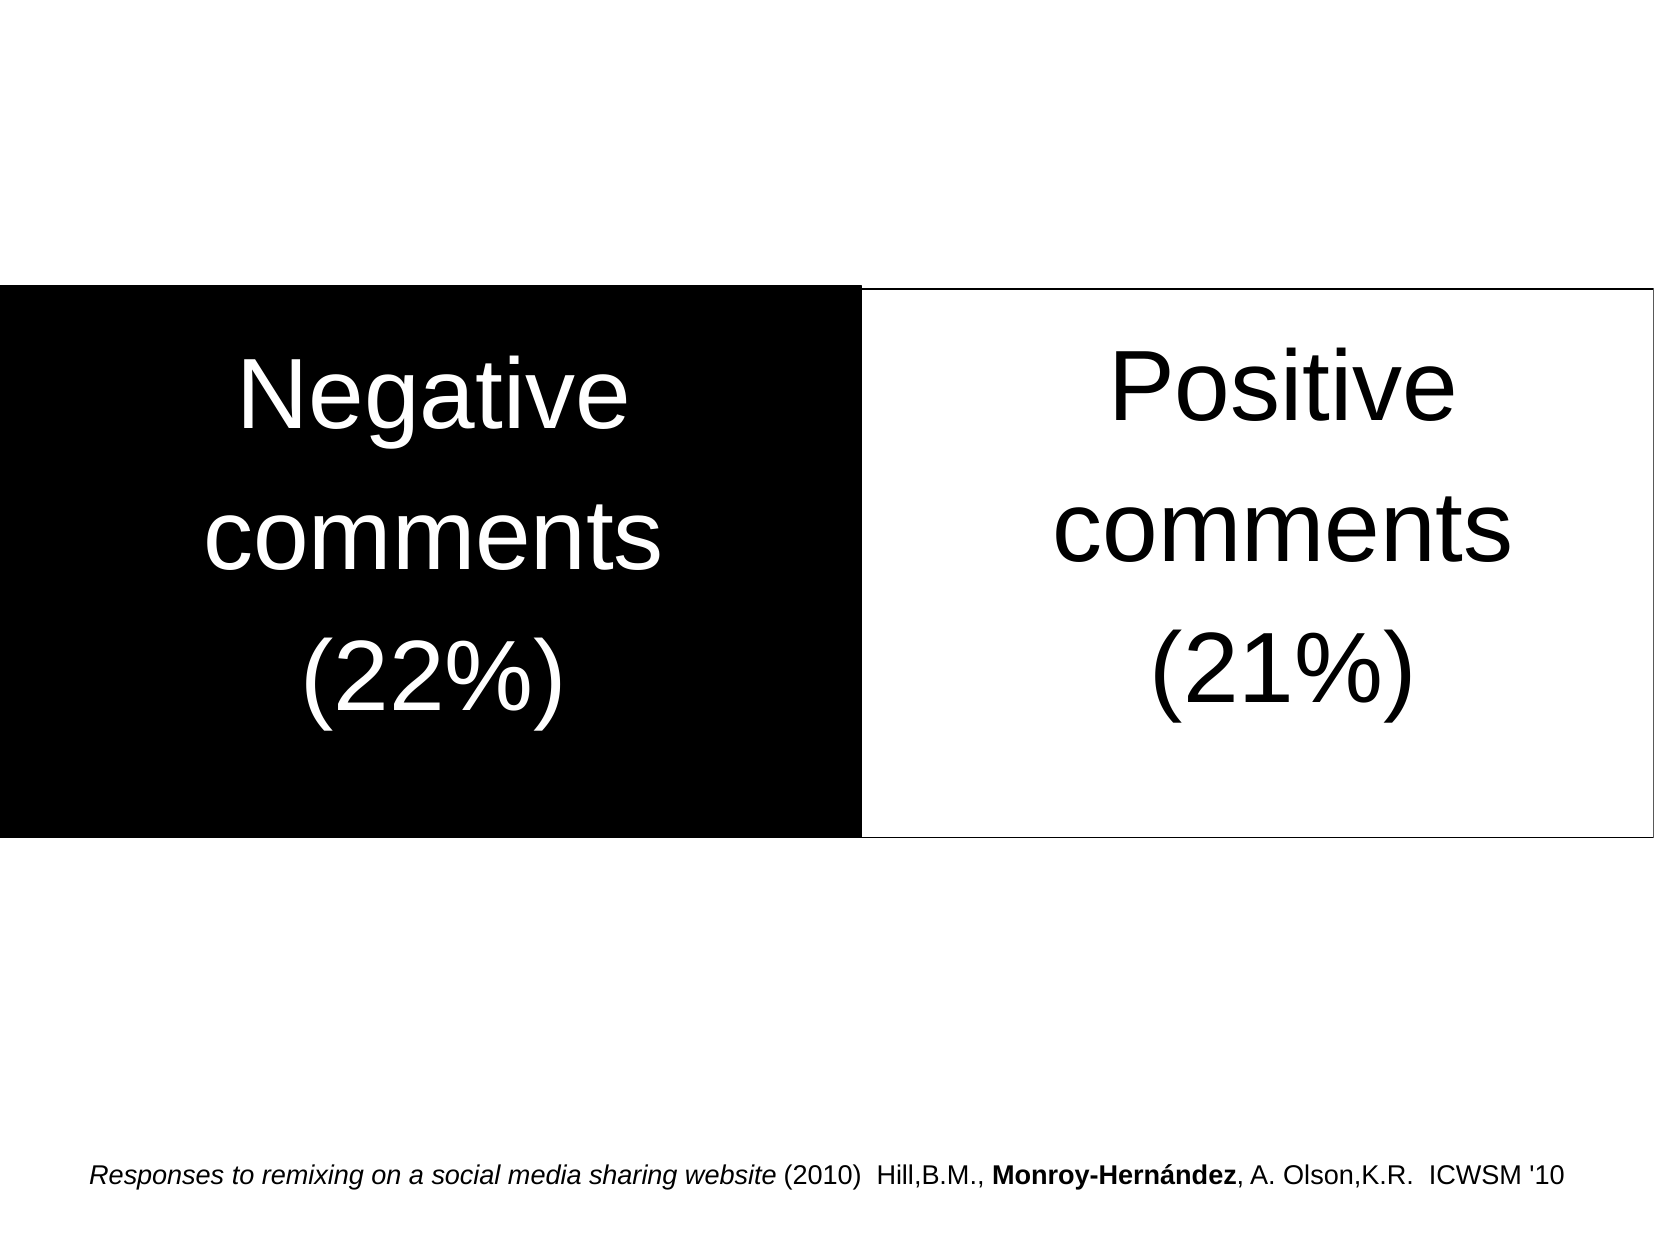

Positive
 comments
(21%)
# Negative
 comments
(22%)
Responses to remixing on a social media sharing website (2010) Hill,B.M., Monroy-Hernández, A. Olson,K.R. ICWSM '10